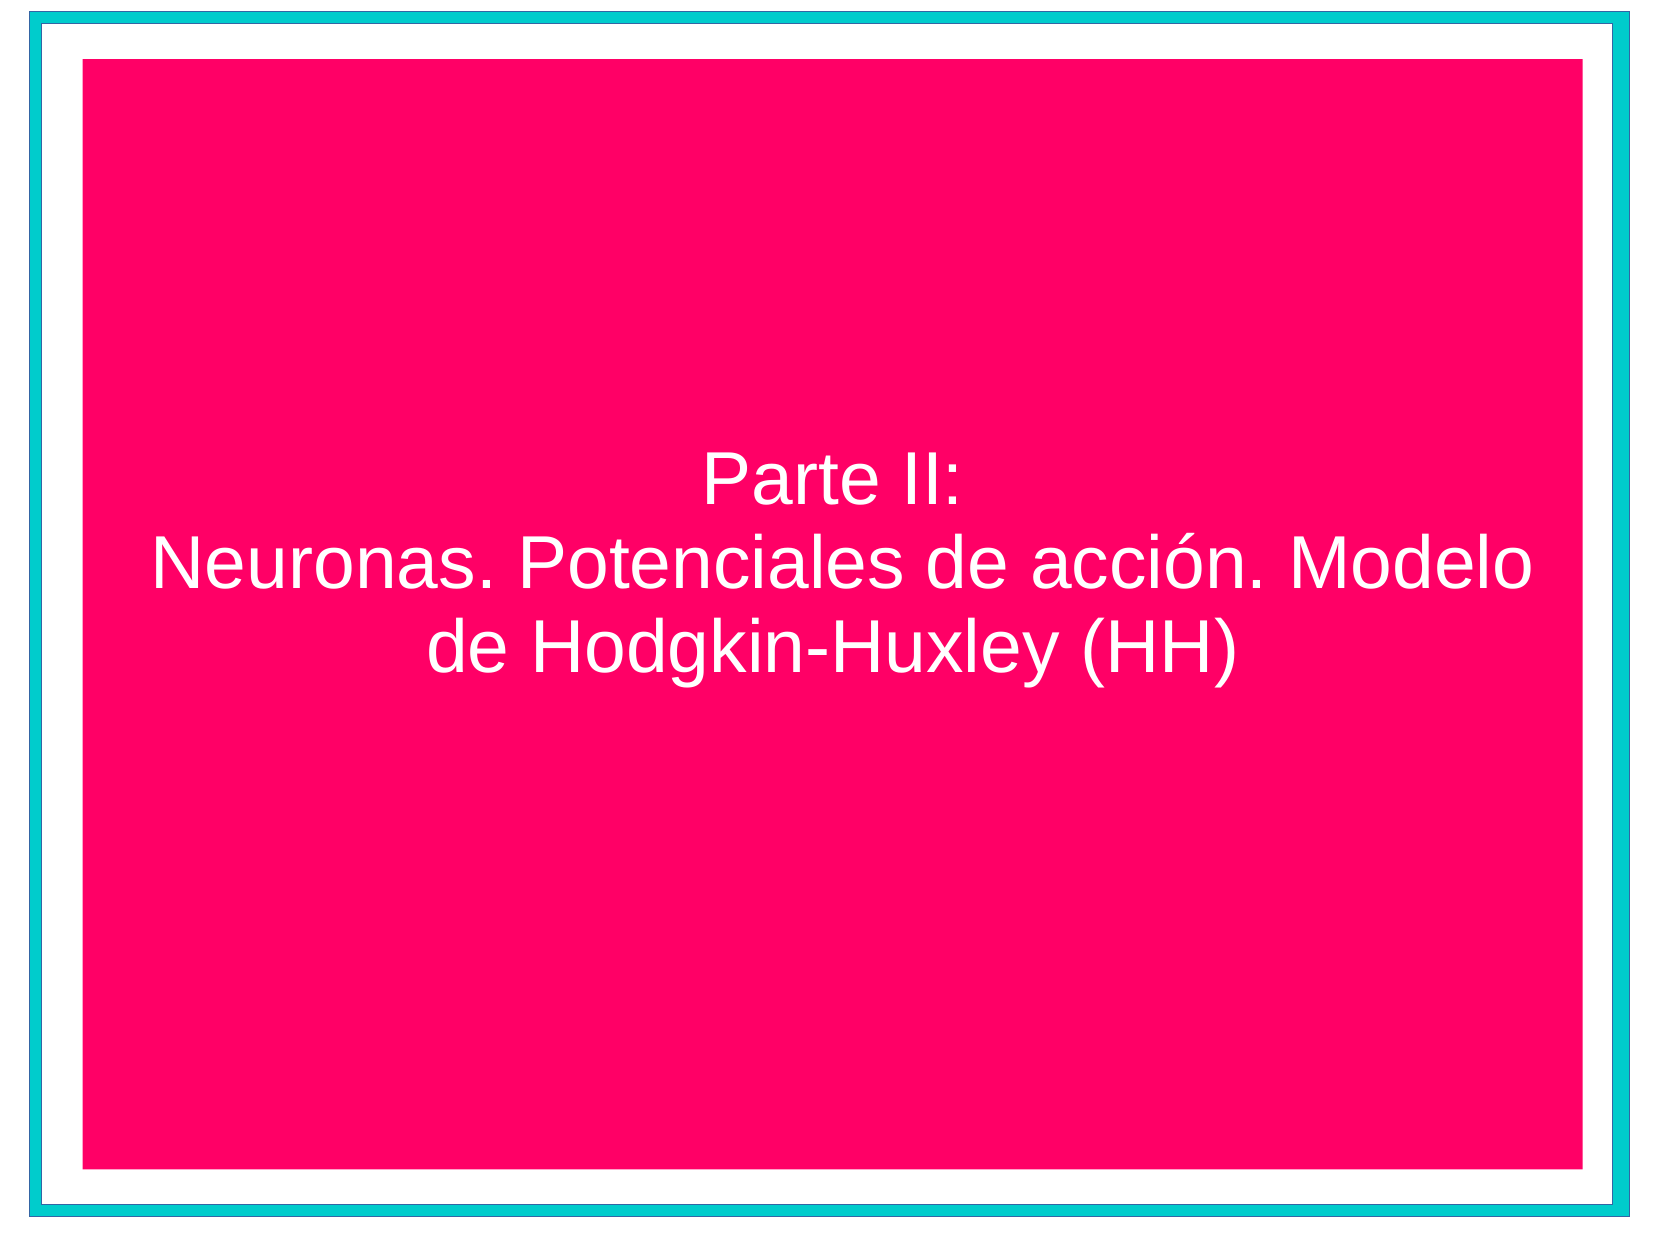

# Parte II: Neuronas. Potenciales de acción. Modelo de Hodgkin-Huxley (HH)